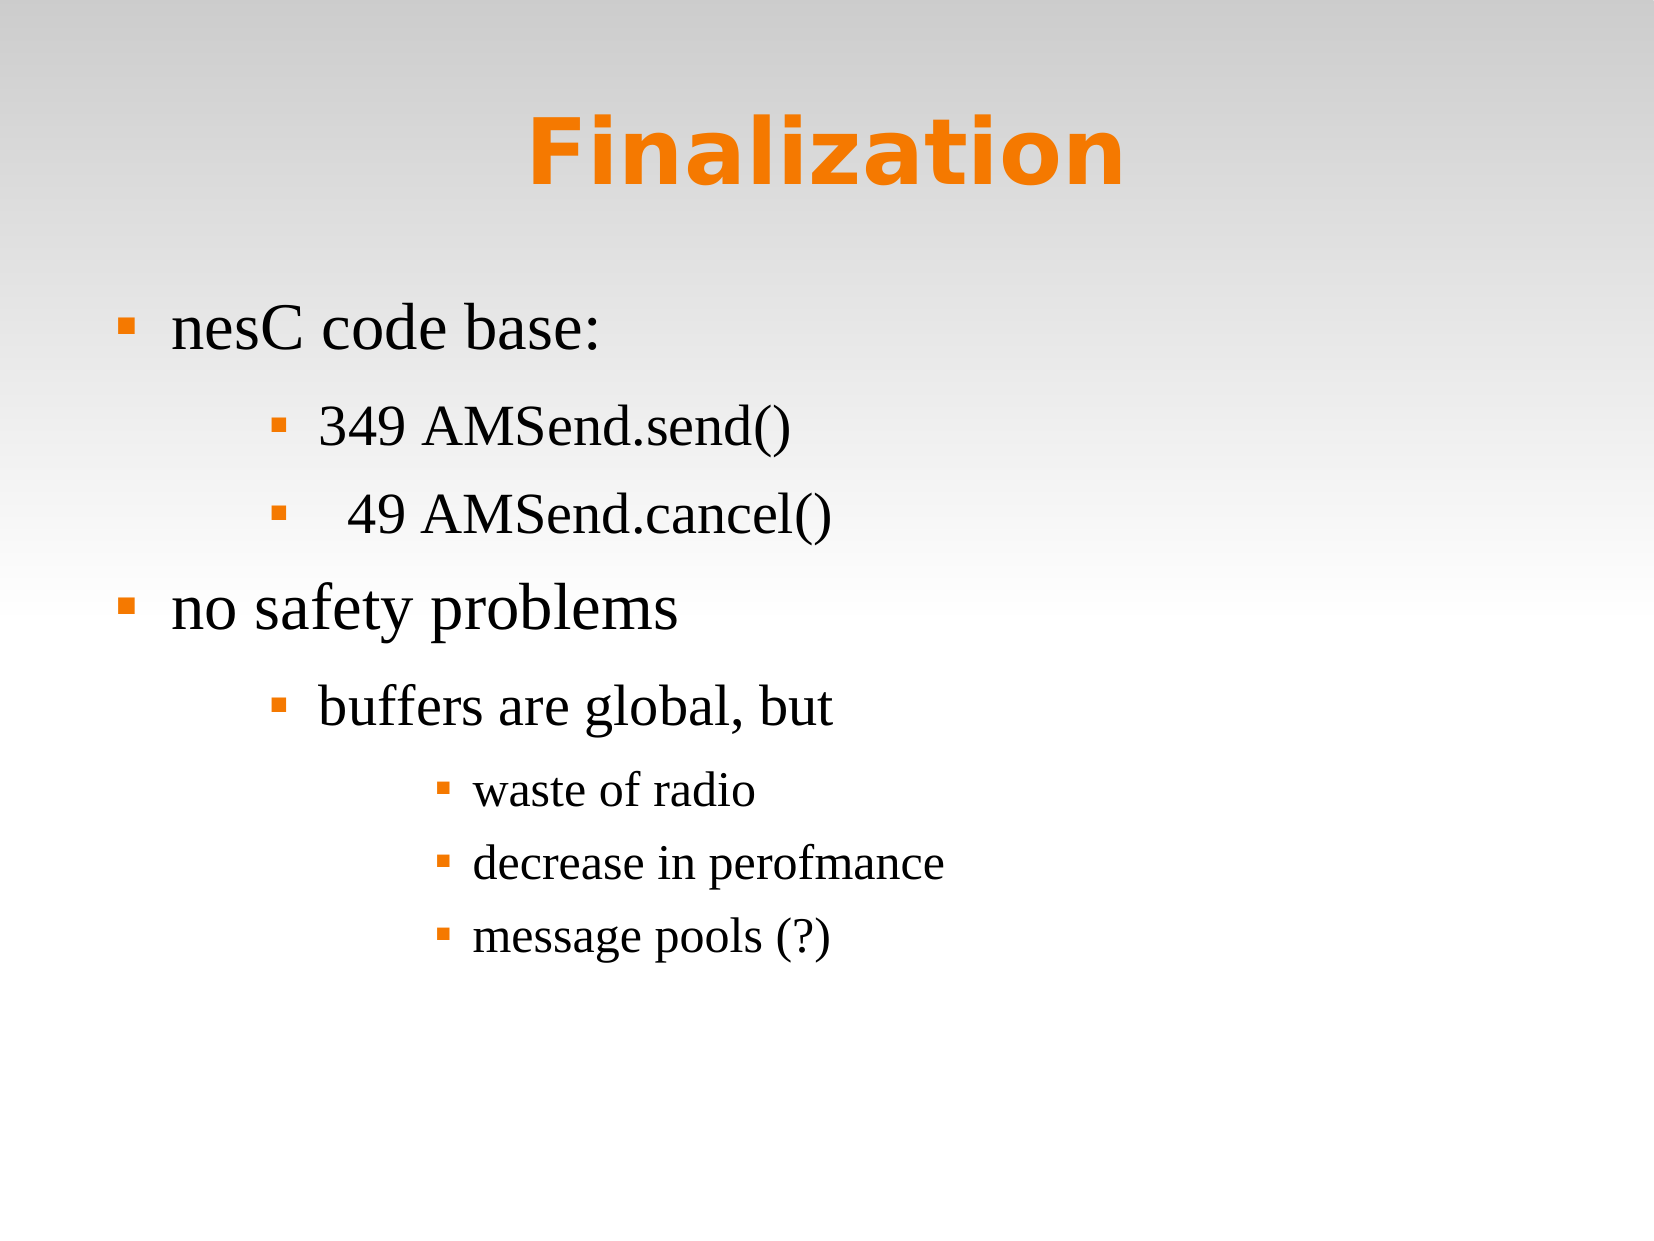

# Finalization
nesC code base:
349 AMSend.send()
 49 AMSend.cancel()
no safety problems
buffers are global, but
waste of radio
decrease in perofmance
message pools (?)